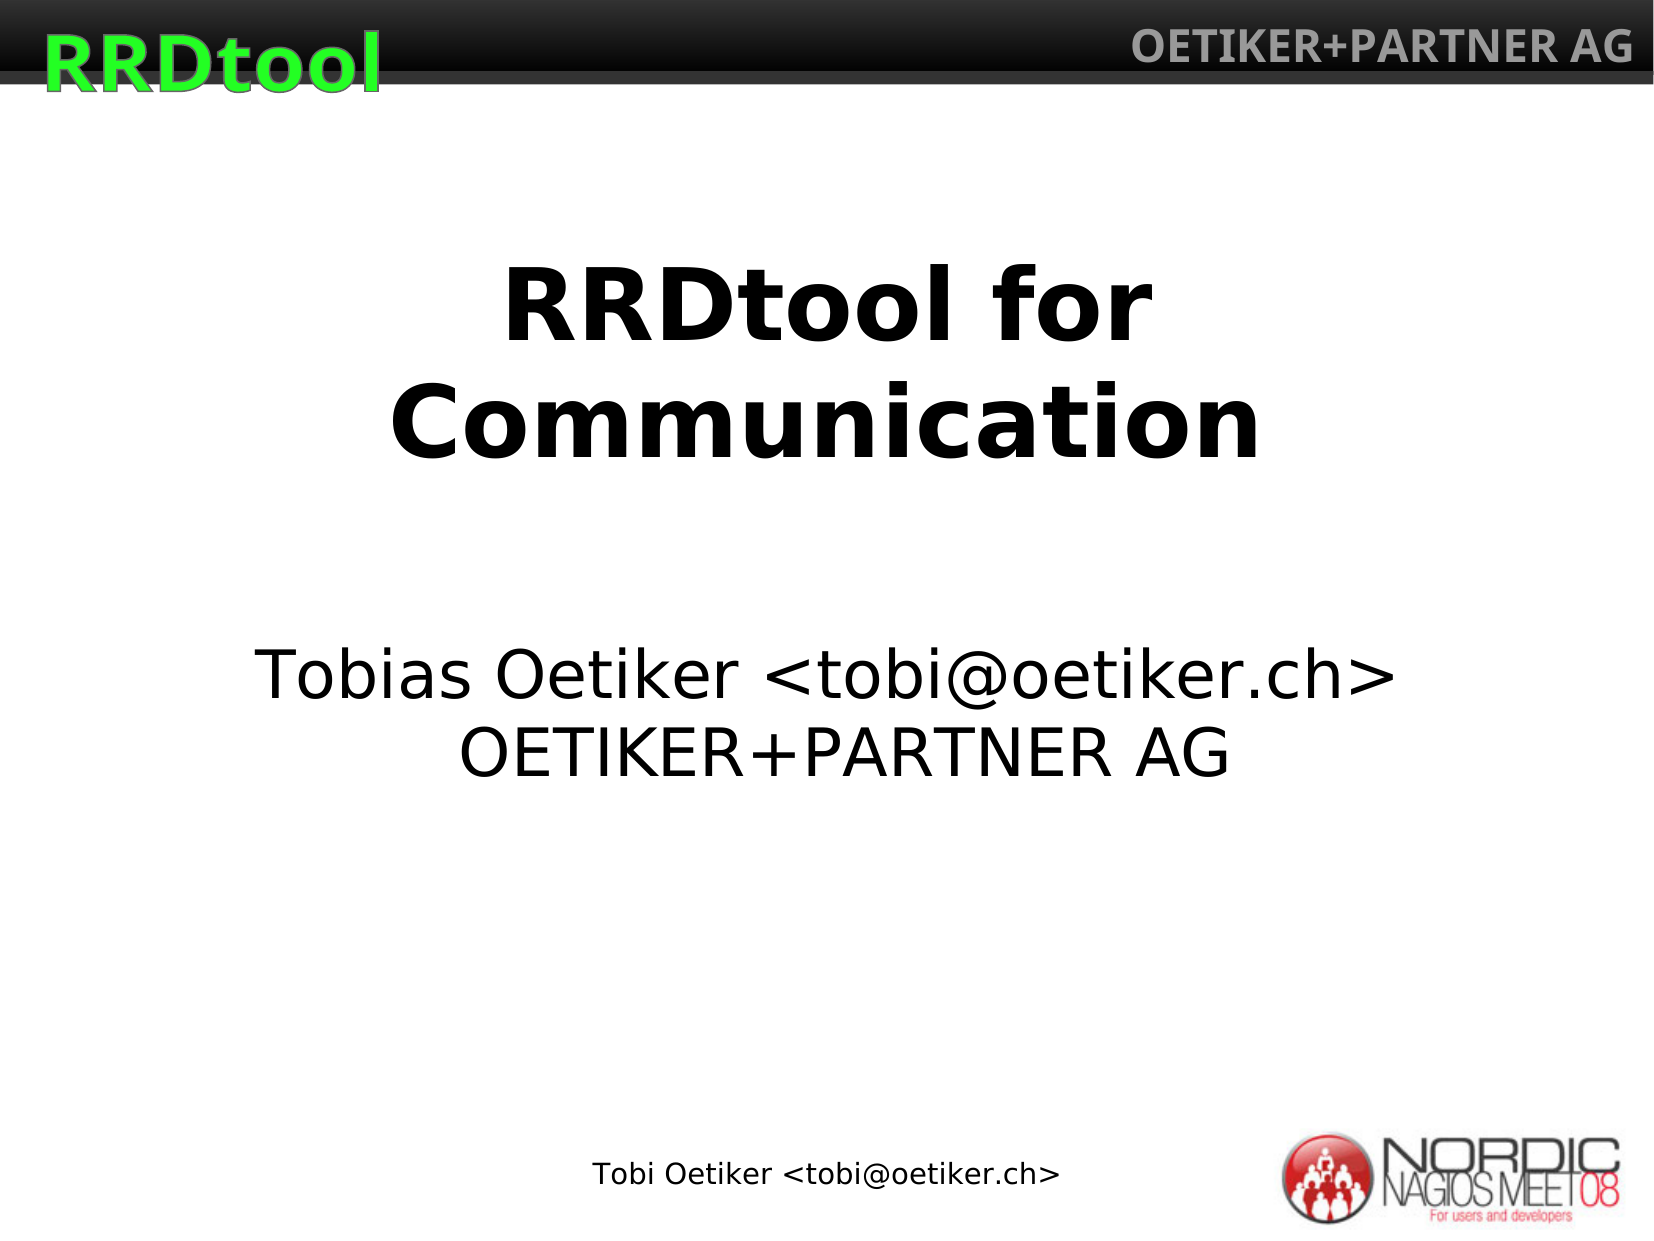

# RRDtool for Communication
Tobias Oetiker <tobi@oetiker.ch>
OETIKER+PARTNER AG